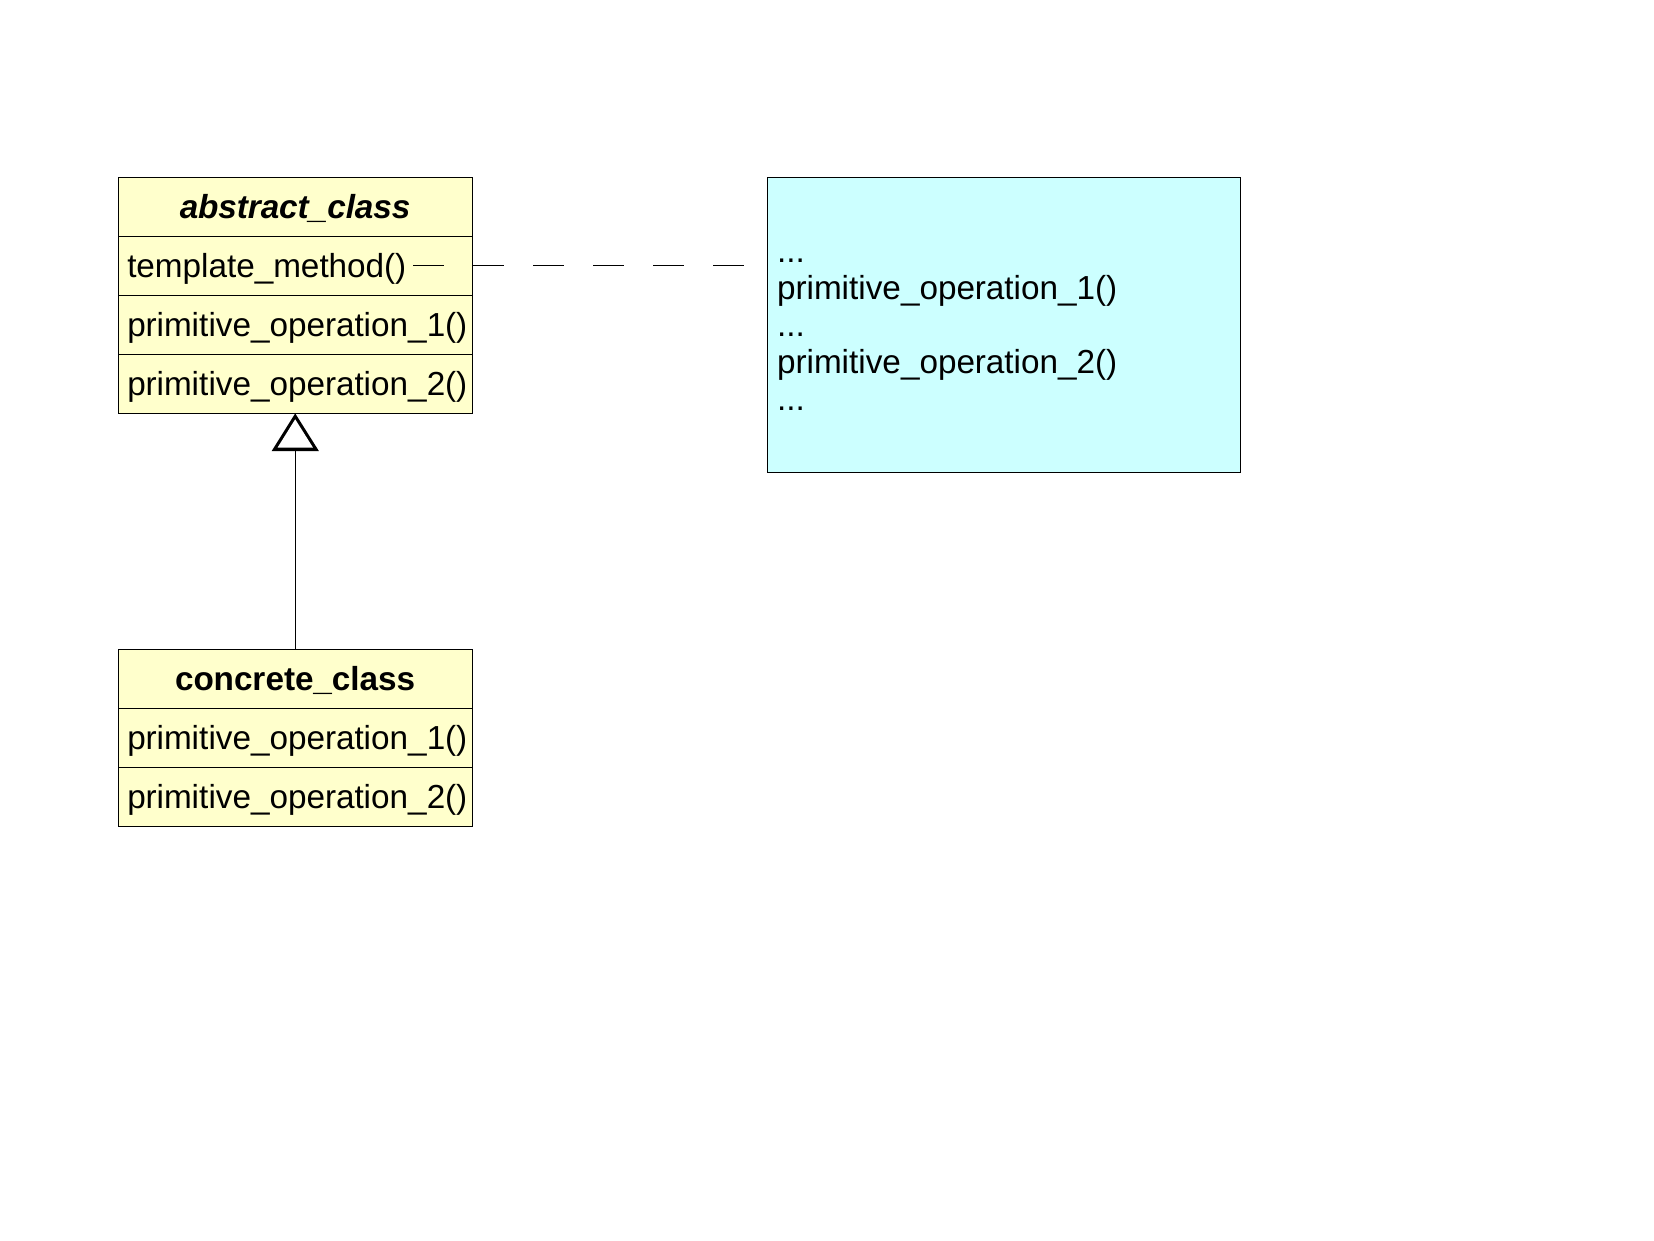

abstract_class
 template_method()
 primitive_operation_1()
 primitive_operation_2()
 ...
 primitive_operation_1()
 ...
 primitive_operation_2()
 ...
concrete_class
 primitive_operation_1()
 primitive_operation_2()